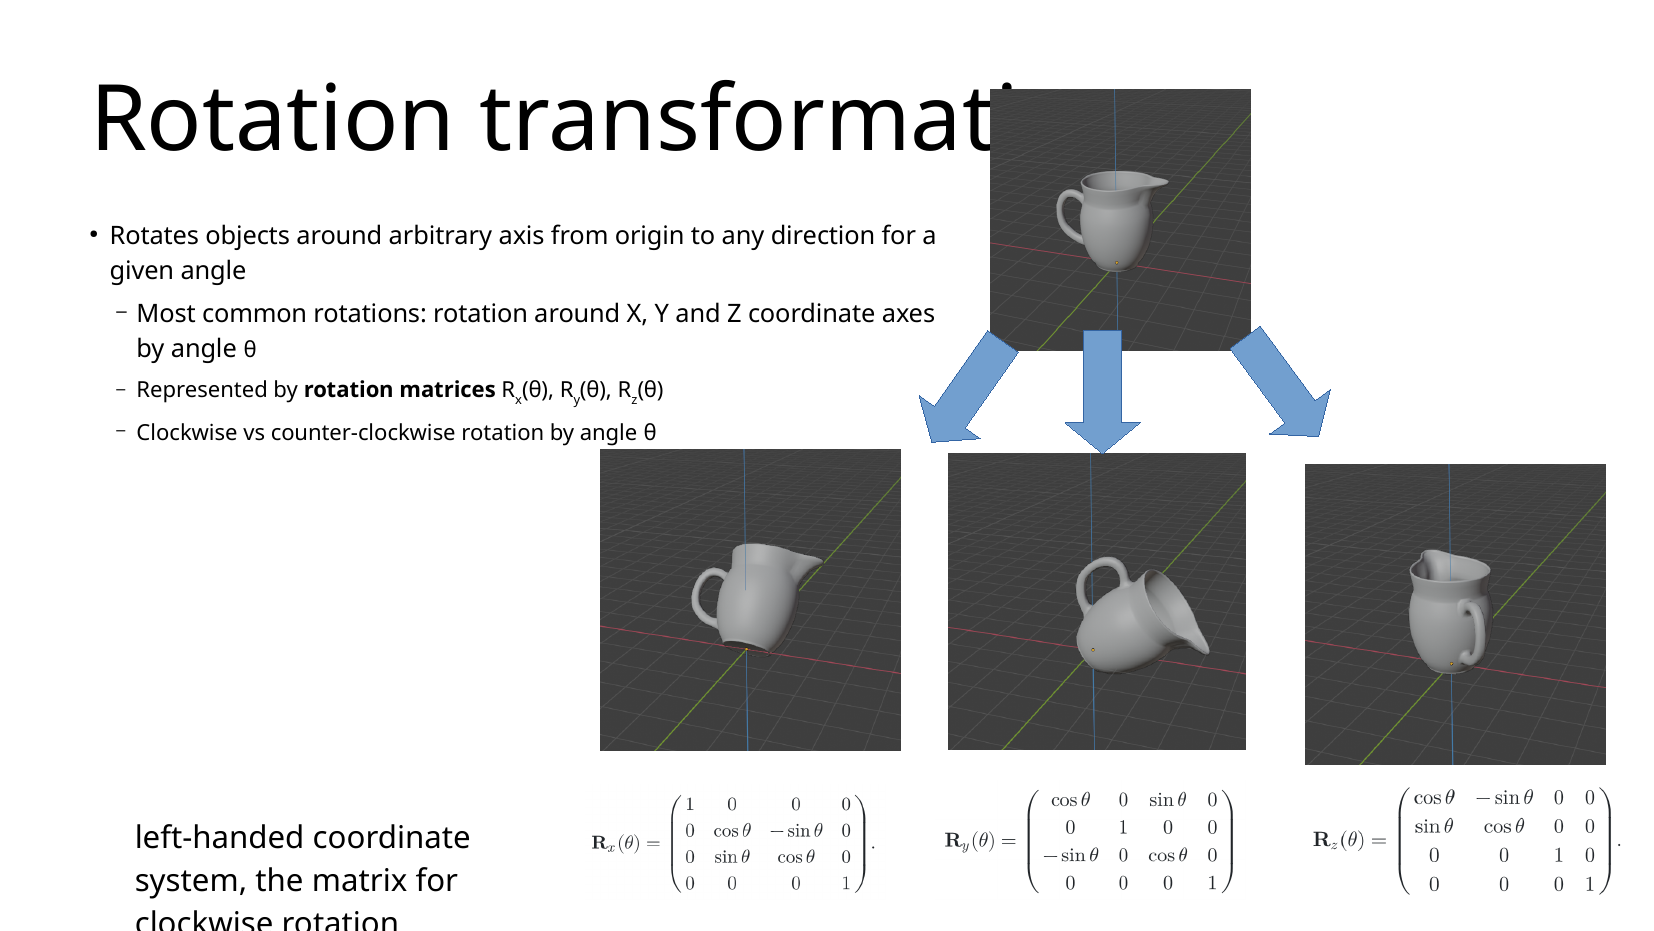

# Rotation transformation
Rotates objects around arbitrary axis from origin to any direction for a given angle
Most common rotations: rotation around X, Y and Z coordinate axes by angle θ
Represented by rotation matrices Rx(θ), Ry(θ), Rz(θ)
Clockwise vs counter-clockwise rotation by angle θ
left-handed coordinate system, the matrix for clockwise rotation